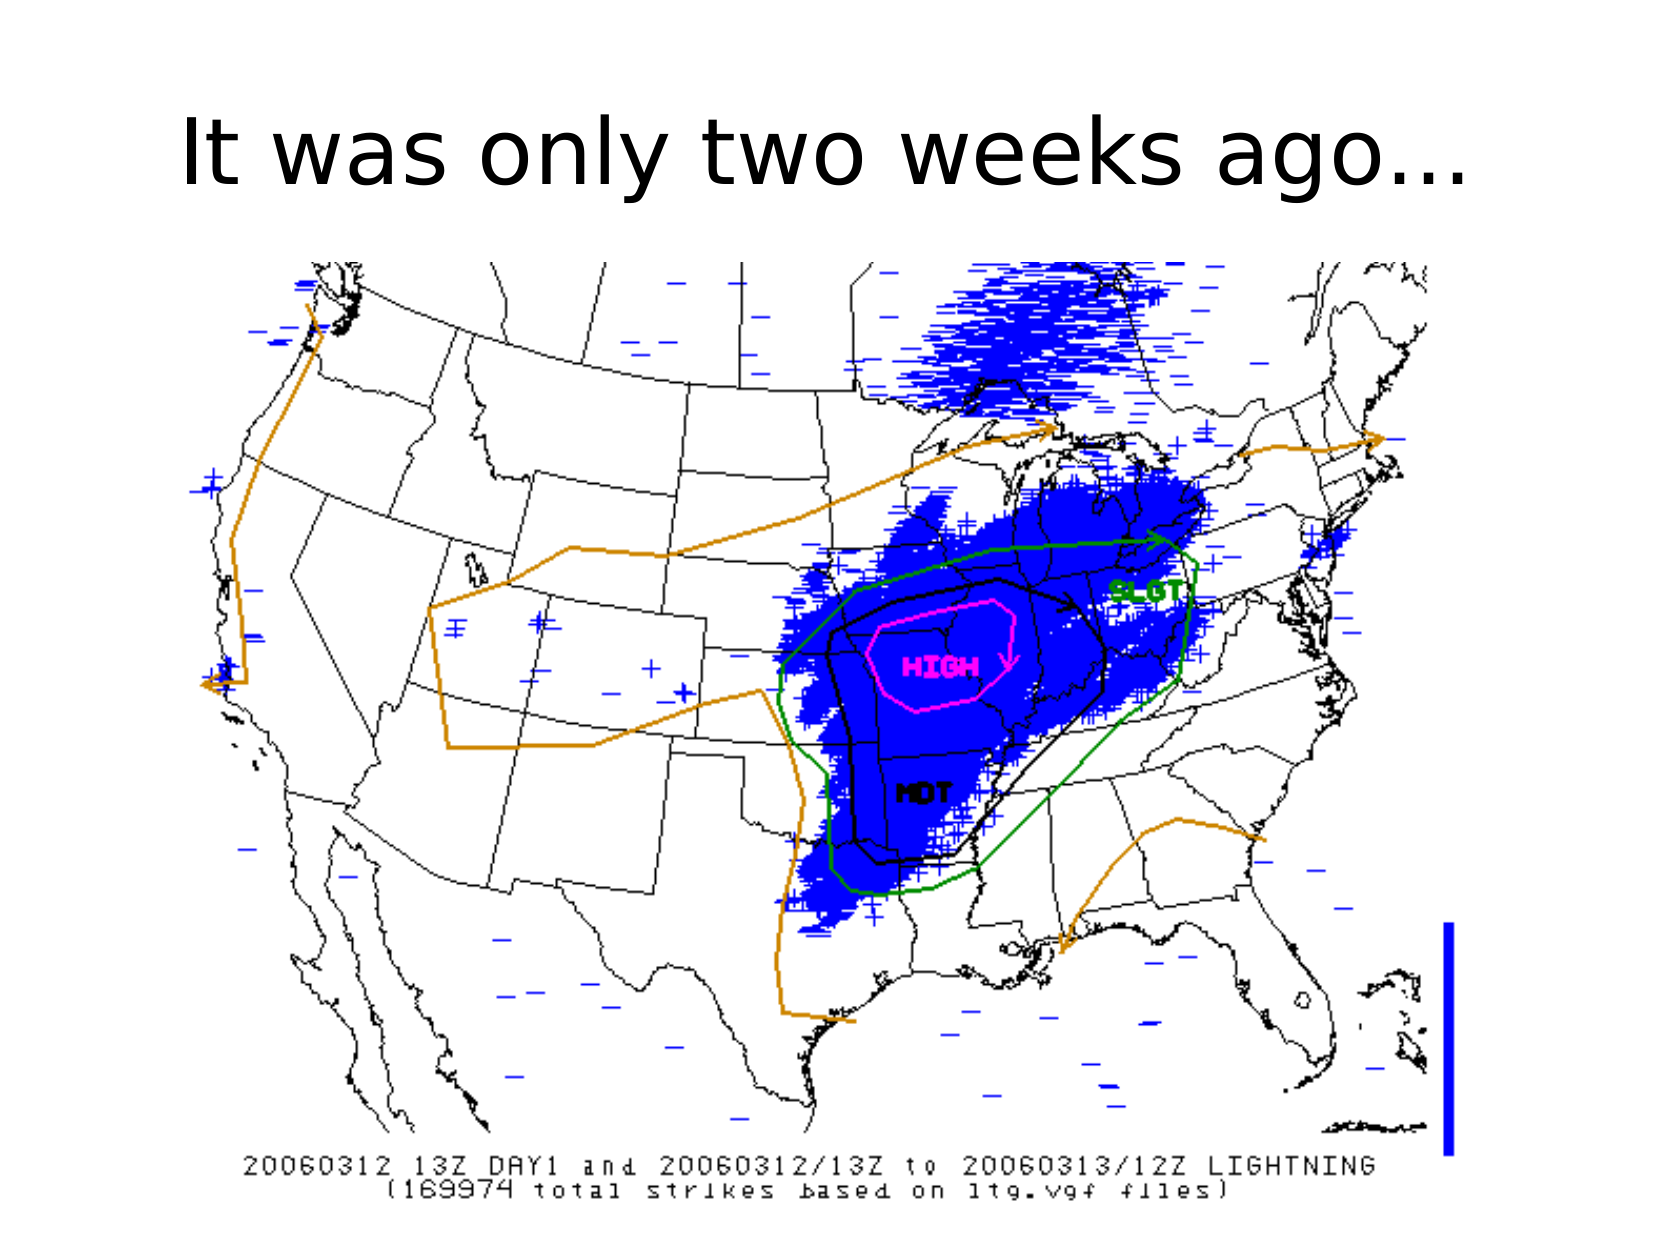

# It was only two weeks ago...